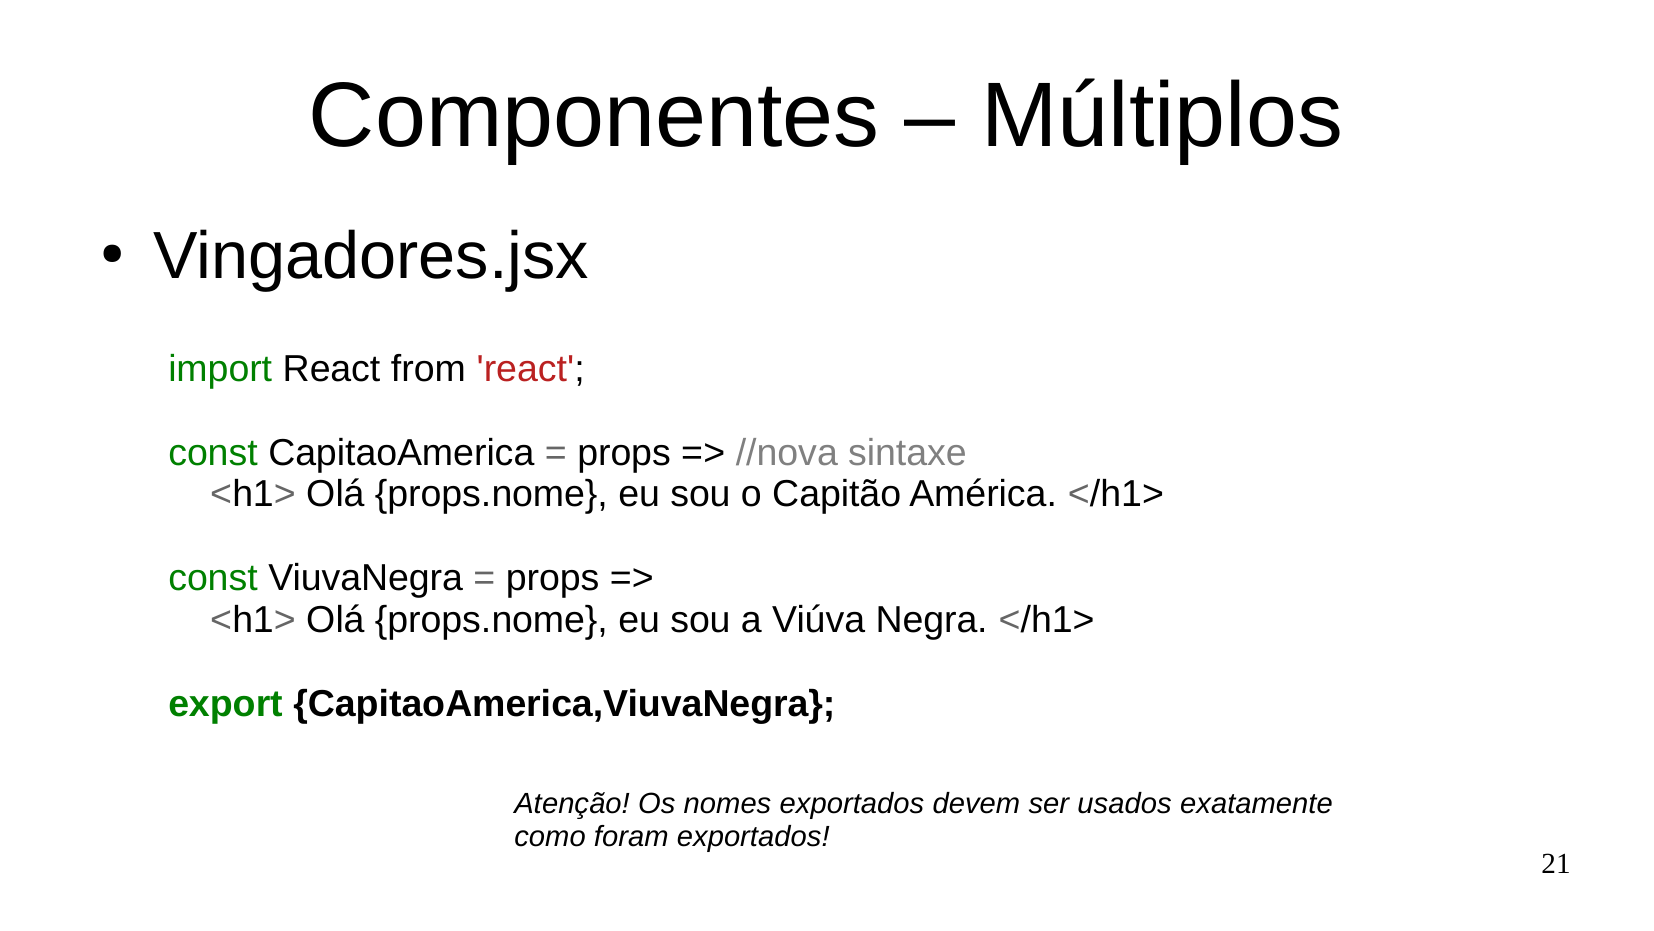

# Componentes – Múltiplos
Vingadores.jsx
import React from 'react';
const CapitaoAmerica = props => //nova sintaxe
 <h1> Olá {props.nome}, eu sou o Capitão América. </h1>
const ViuvaNegra = props =>
 <h1> Olá {props.nome}, eu sou a Viúva Negra. </h1>
export {CapitaoAmerica,ViuvaNegra};
Atenção! Os nomes exportados devem ser usados exatamente
como foram exportados!
21